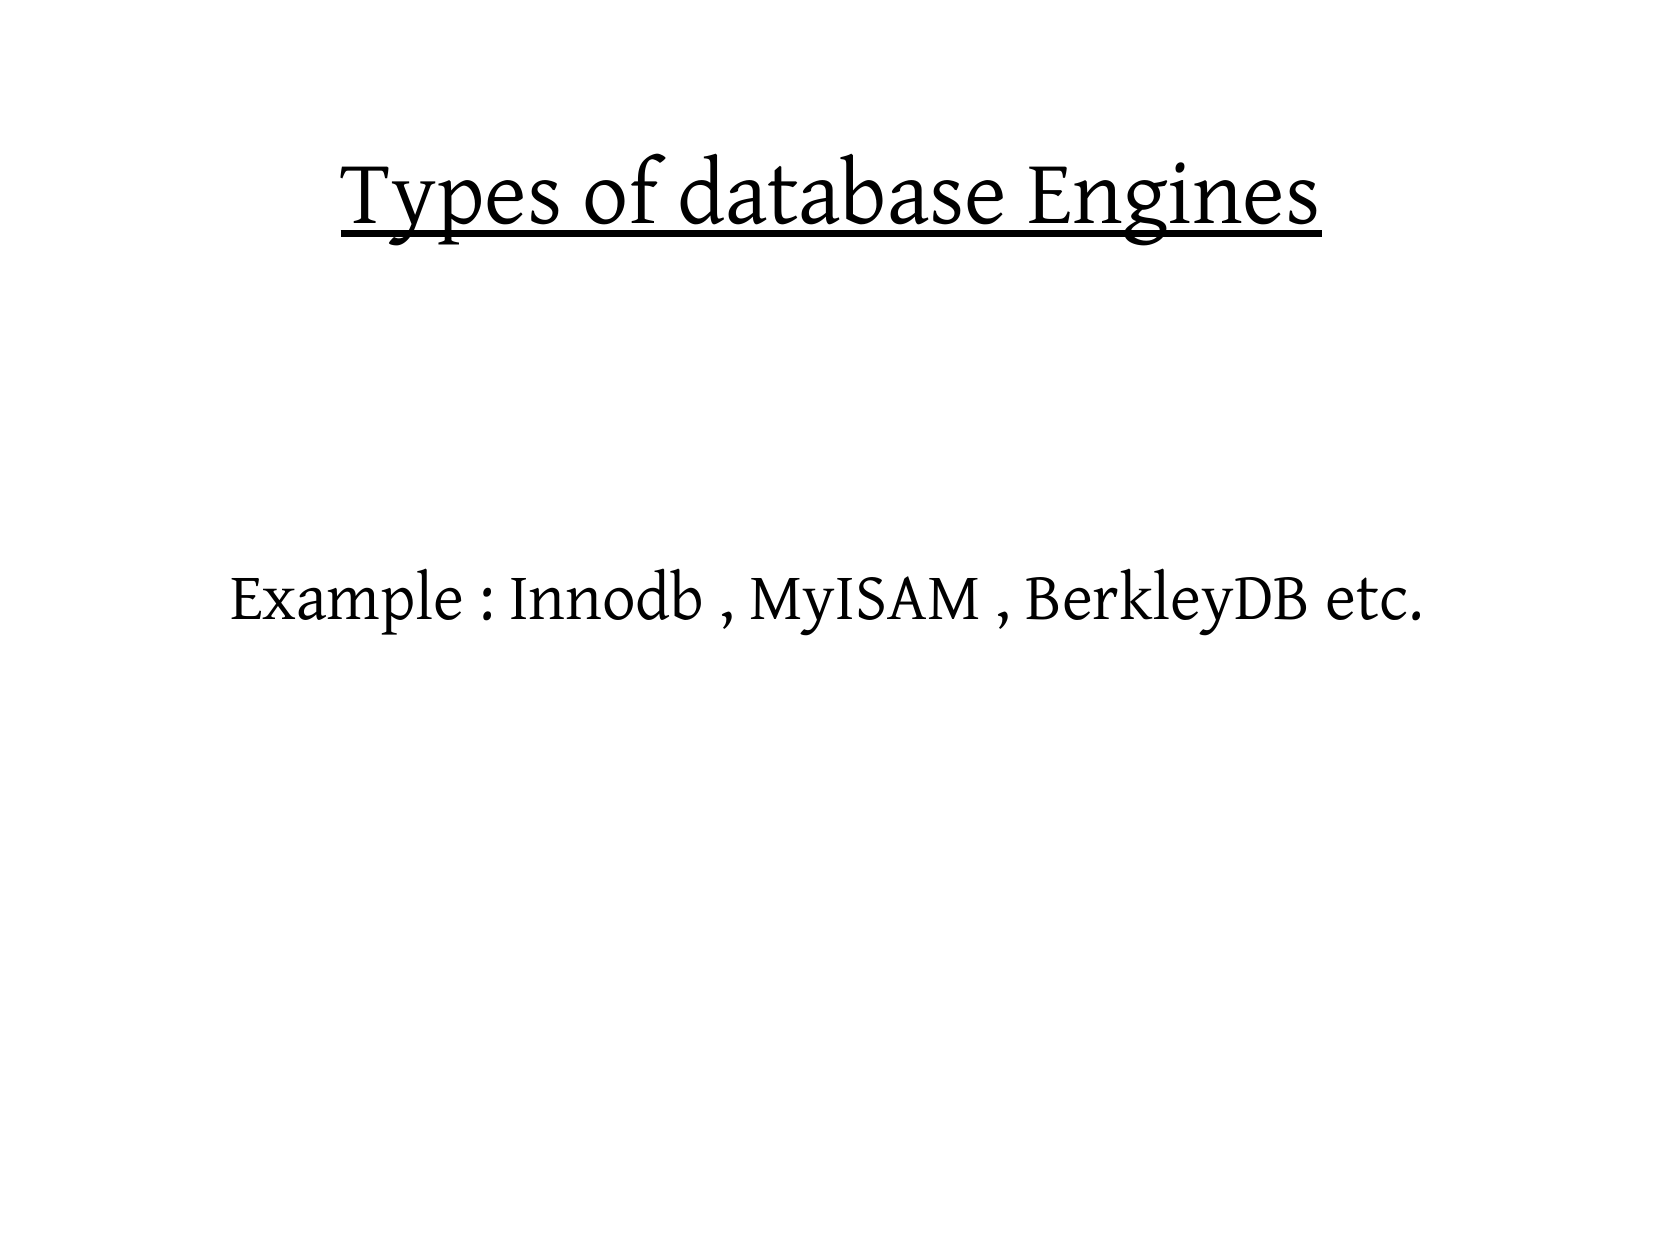

# Types of database Engines
Example : Innodb , MyISAM , BerkleyDB etc.